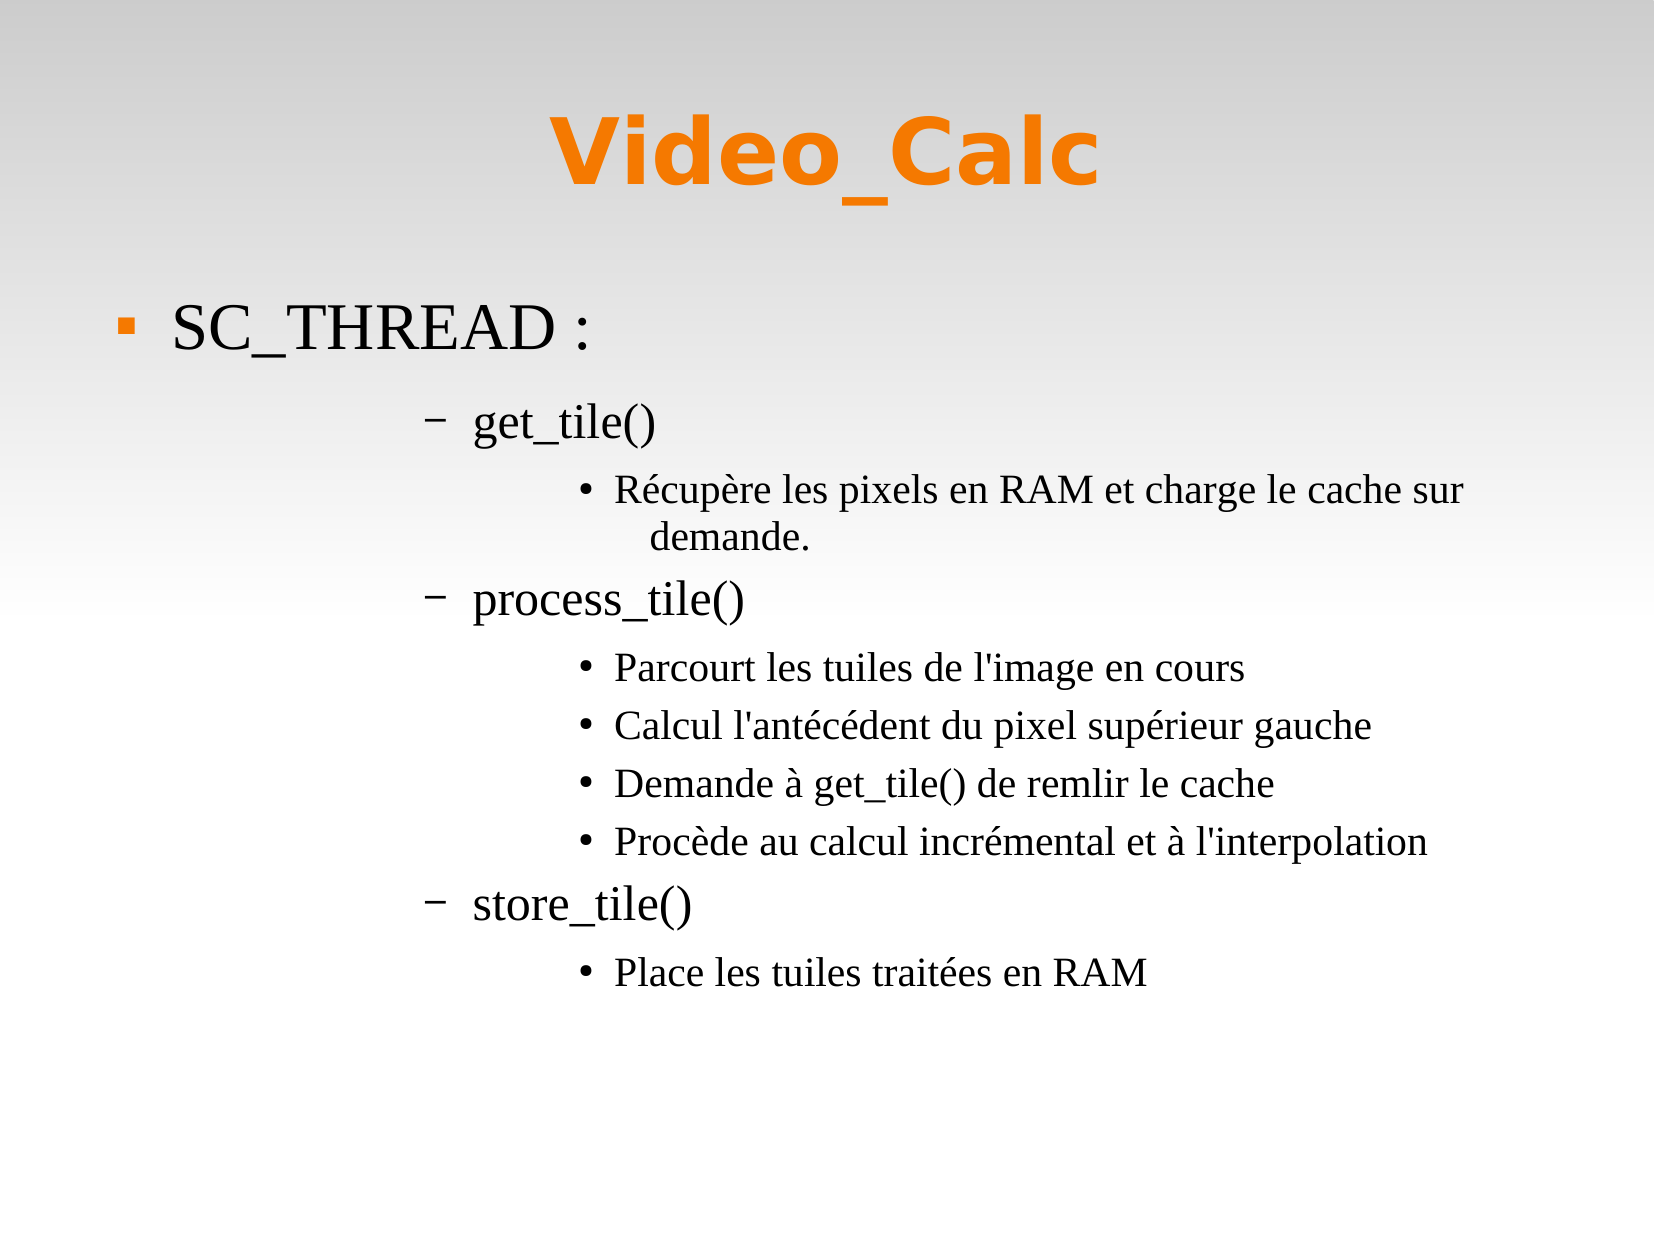

# Video_Calc
SC_THREAD :
get_tile()
Récupère les pixels en RAM et charge le cache sur demande.
process_tile()
Parcourt les tuiles de l'image en cours
Calcul l'antécédent du pixel supérieur gauche
Demande à get_tile() de remlir le cache
Procède au calcul incrémental et à l'interpolation
store_tile()
Place les tuiles traitées en RAM